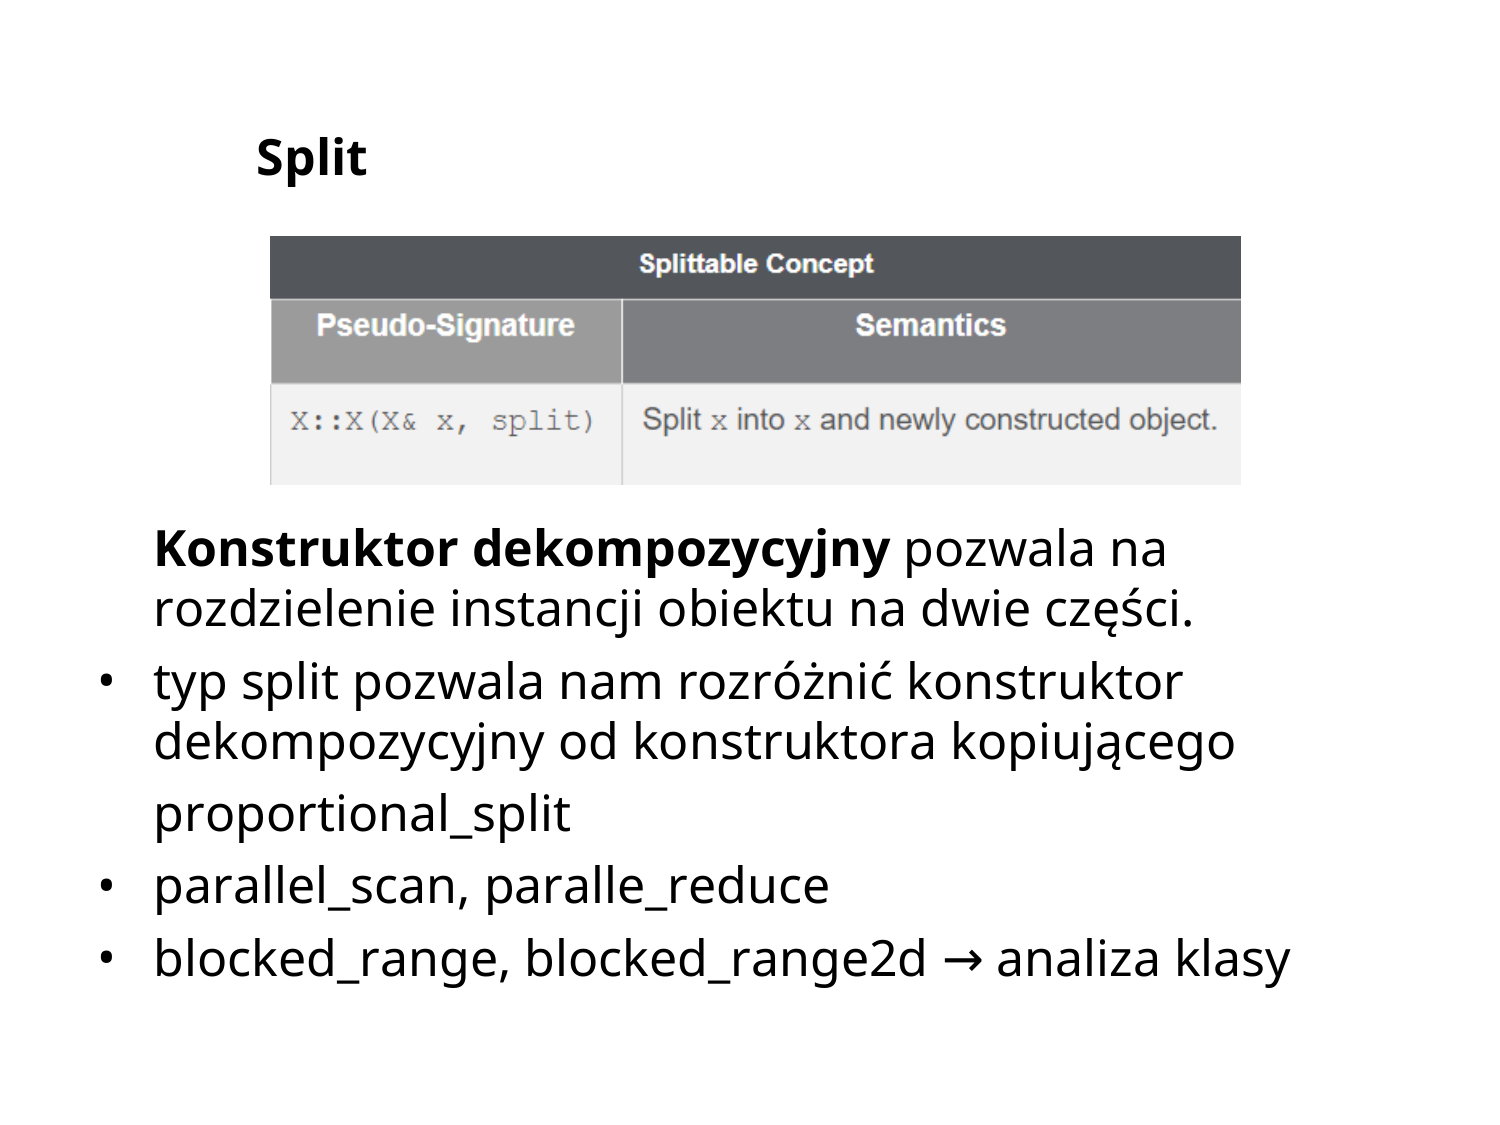

# Split
Konstruktor dekompozycyjny pozwala na rozdzielenie instancji obiektu na dwie części.
typ split pozwala nam rozróżnić konstruktor dekompozycyjny od konstruktora kopiującego
proportional_split
parallel_scan, paralle_reduce
blocked_range, blocked_range2d → analiza klasy